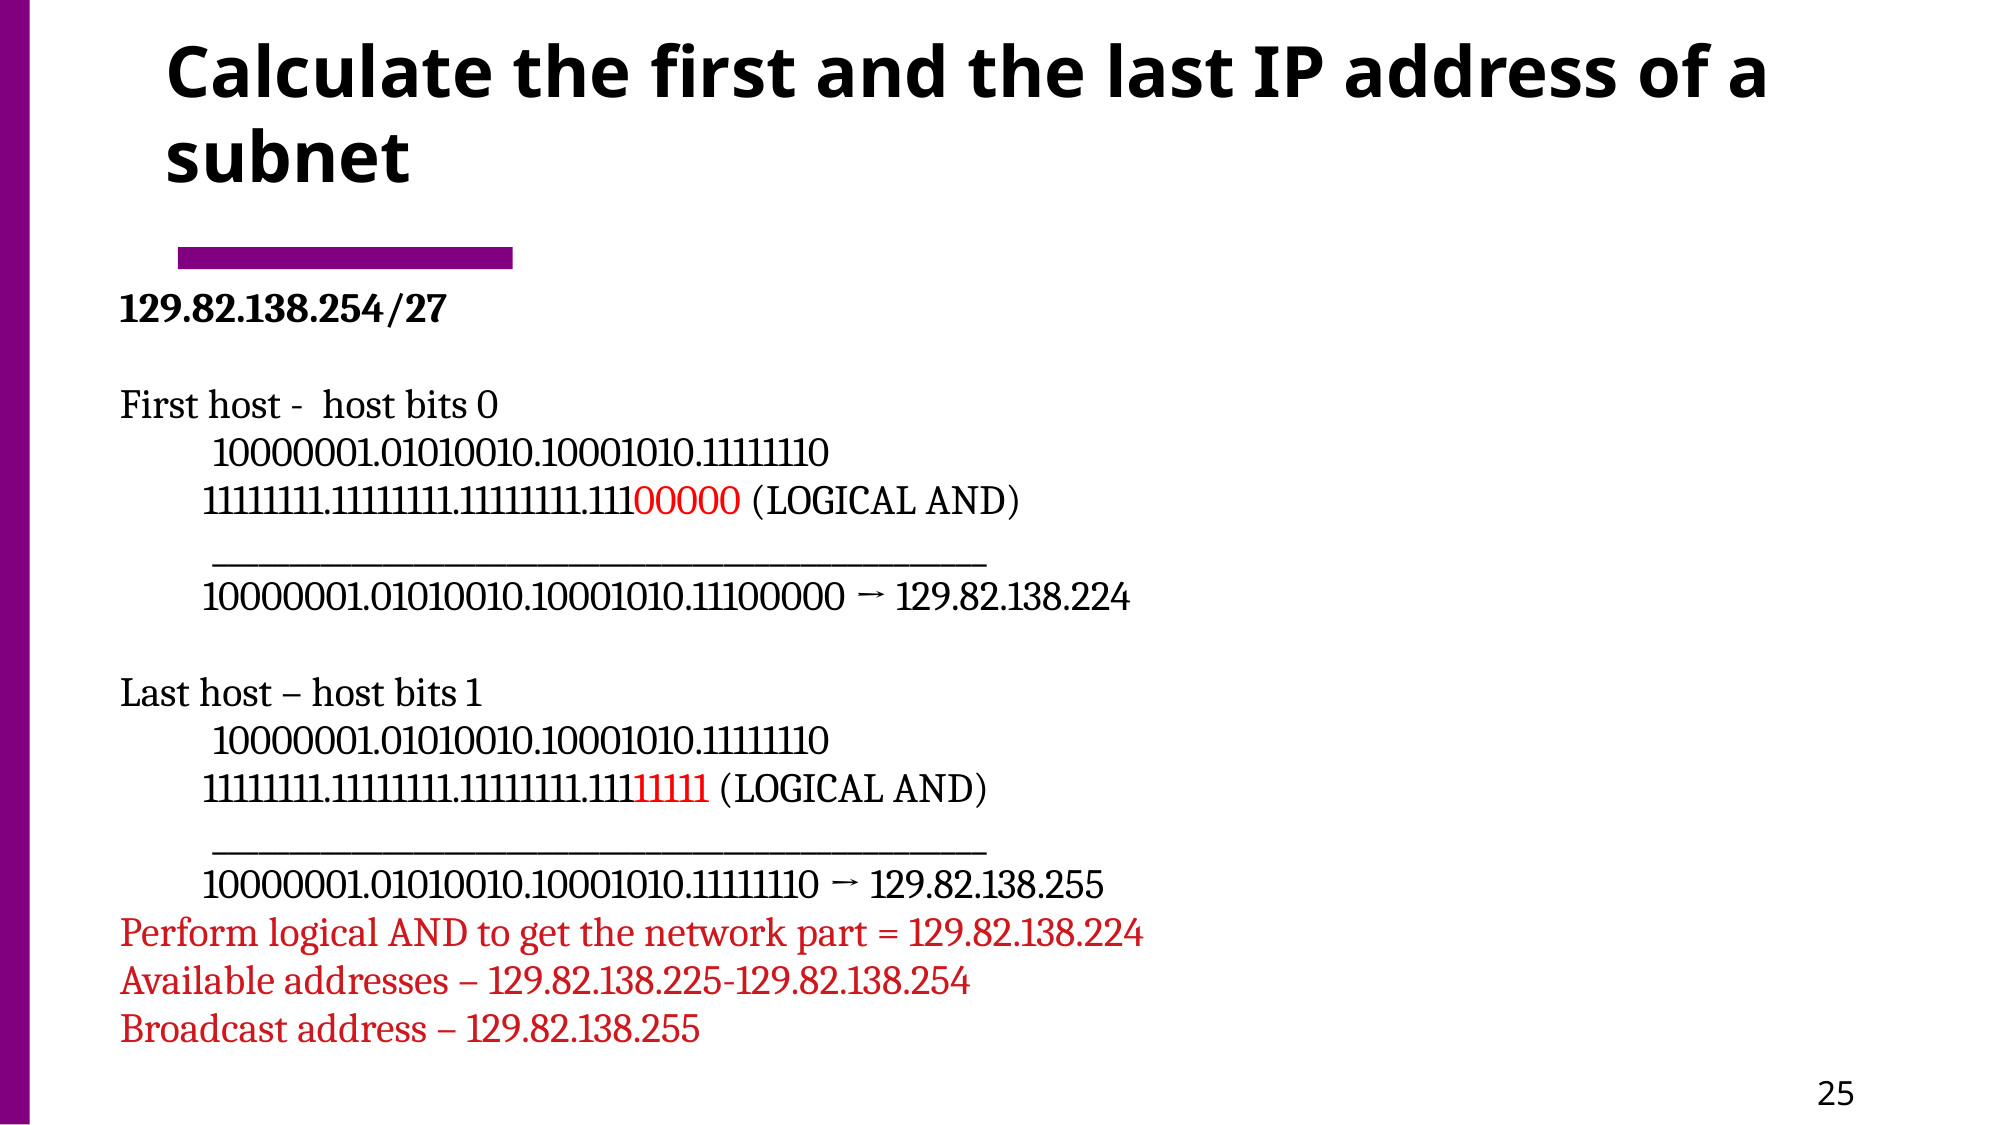

Calculate the first and the last IP address of a subnet
129.82.138.254/27
First host - host bits 0
	 10000001.01010010.10001010.11111110
 11111111.11111111.11111111.11100000 (LOGICAL AND)
 __________________________________________________
 10000001.01010010.10001010.11100000 → 129.82.138.224
Last host – host bits 1
	 10000001.01010010.10001010.11111110
 11111111.11111111.11111111.11111111 (LOGICAL AND)
 __________________________________________________
 10000001.01010010.10001010.11111110 → 129.82.138.255
Perform logical AND to get the network part = 129.82.138.224
Available addresses – 129.82.138.225-129.82.138.254
Broadcast address – 129.82.138.255